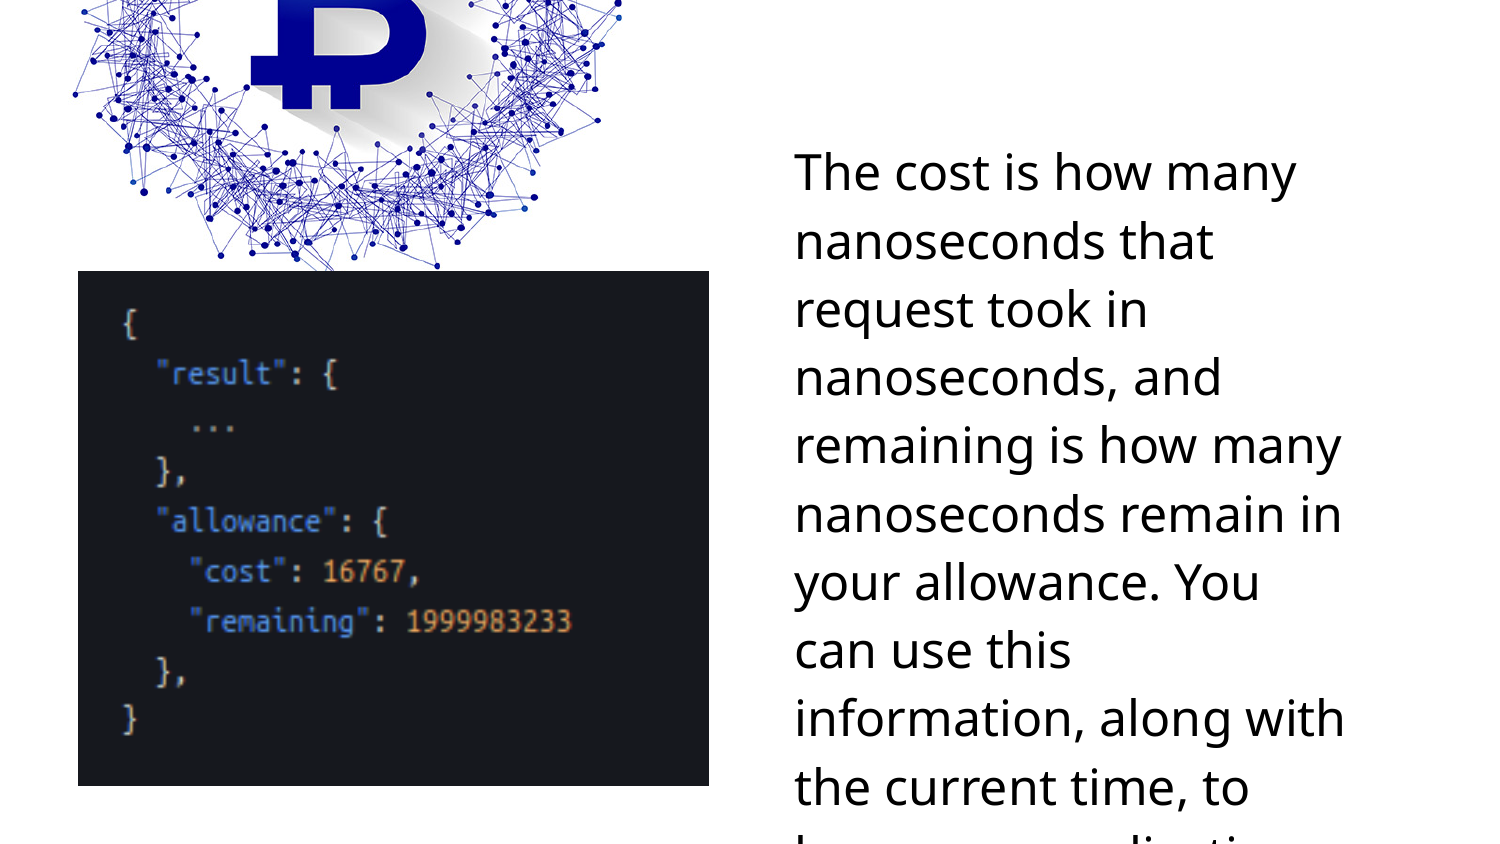

The cost is how many nanoseconds that request took in nanoseconds, and remaining is how many nanoseconds remain in your allowance. You can use this information, along with the current time, to have your application self-regulate its request rate.